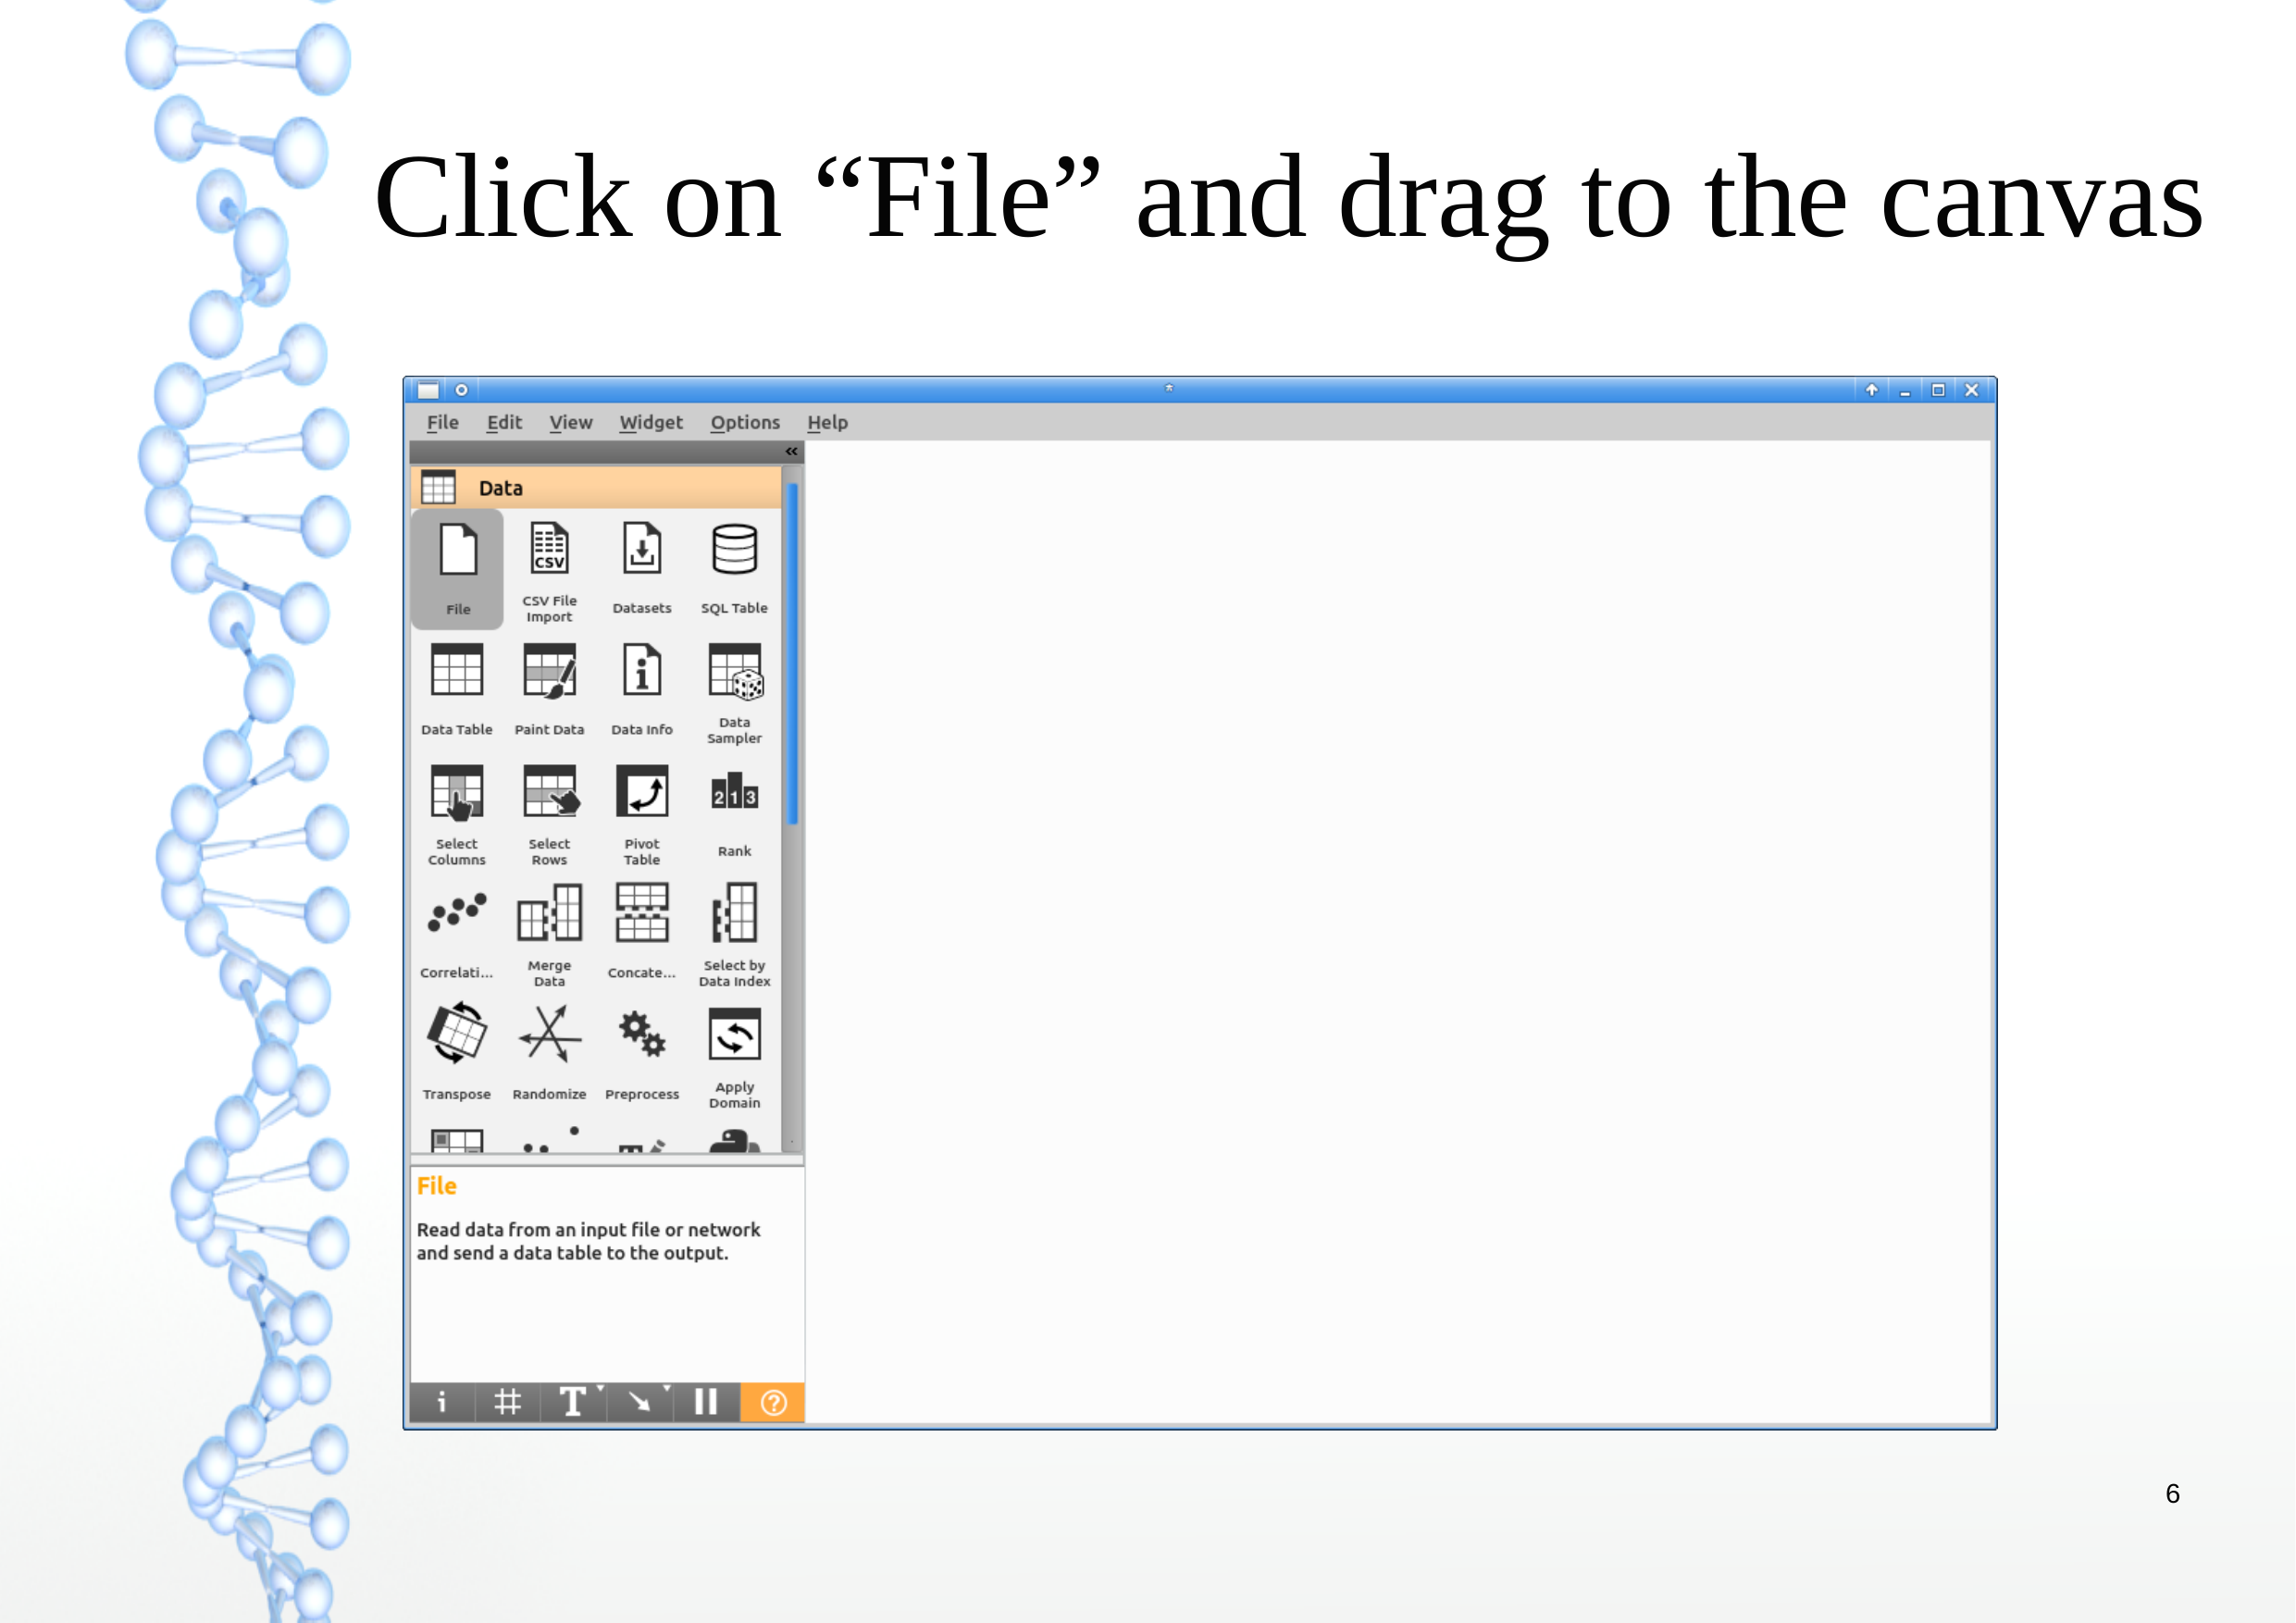

# Click on “File” and drag to the canvas
6